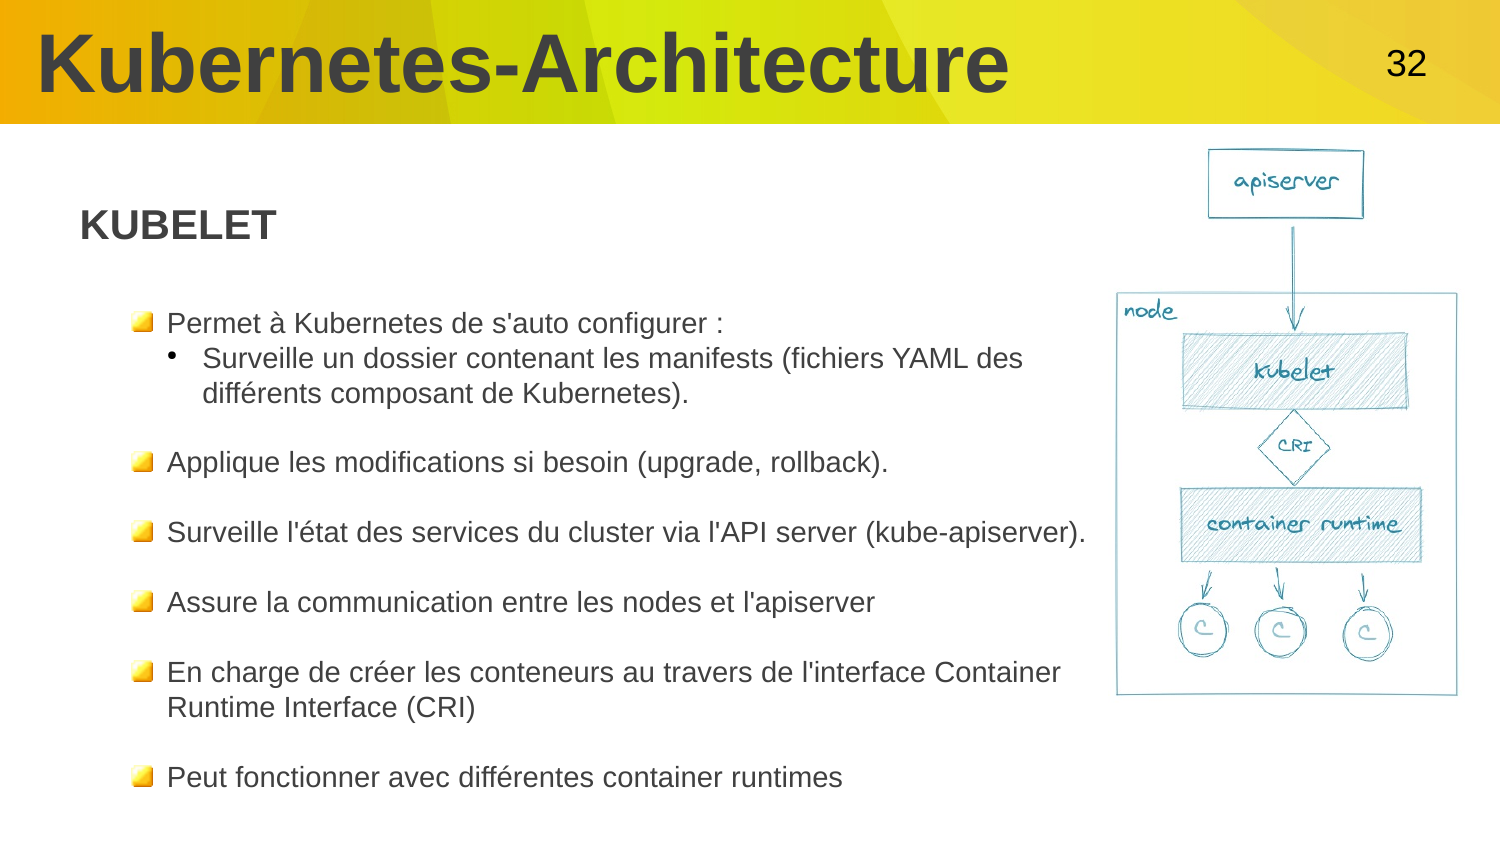

Kubernetes-Architecture
KUBELET
Permet à Kubernetes de s'auto configurer :
Surveille un dossier contenant les manifests (fichiers YAML des différents composant de Kubernetes).
Applique les modifications si besoin (upgrade, rollback).
Surveille l'état des services du cluster via l'API server (kube-apiserver).
Assure la communication entre les nodes et l'apiserver
En charge de créer les conteneurs au travers de l'interface Container Runtime Interface (CRI)
Peut fonctionner avec différentes container runtimes